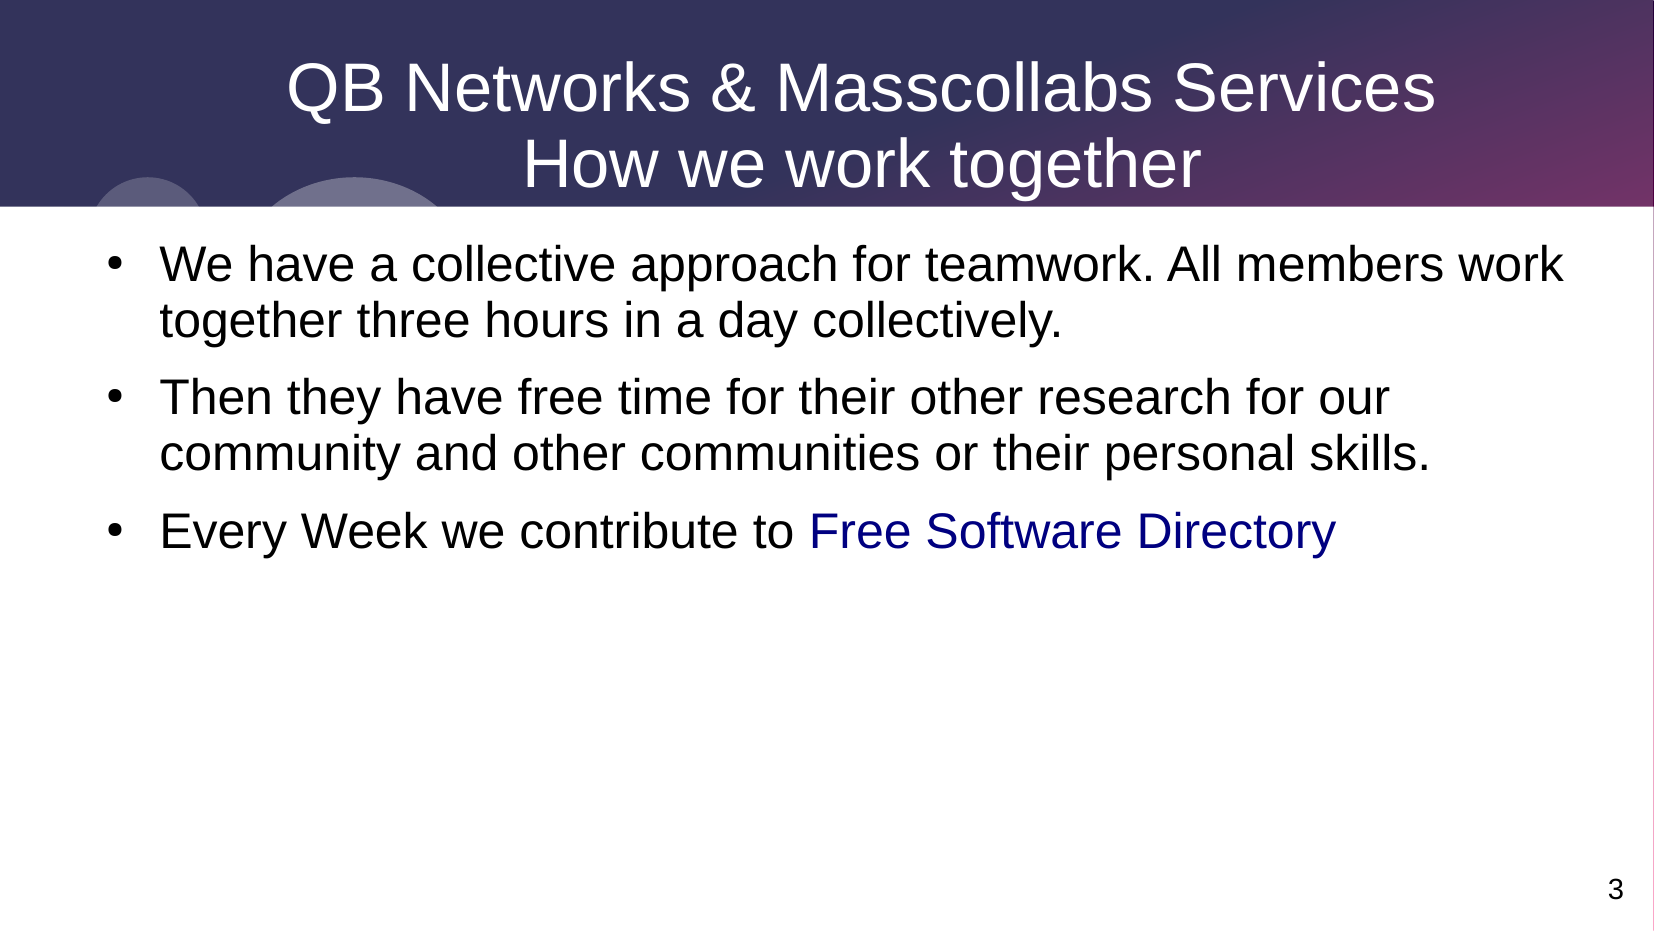

# QB Networks & Masscollabs Services How we work together
We have a collective approach for teamwork. All members work together three hours in a day collectively.
Then they have free time for their other research for our community and other communities or their personal skills.
Every Week we contribute to Free Software Directory